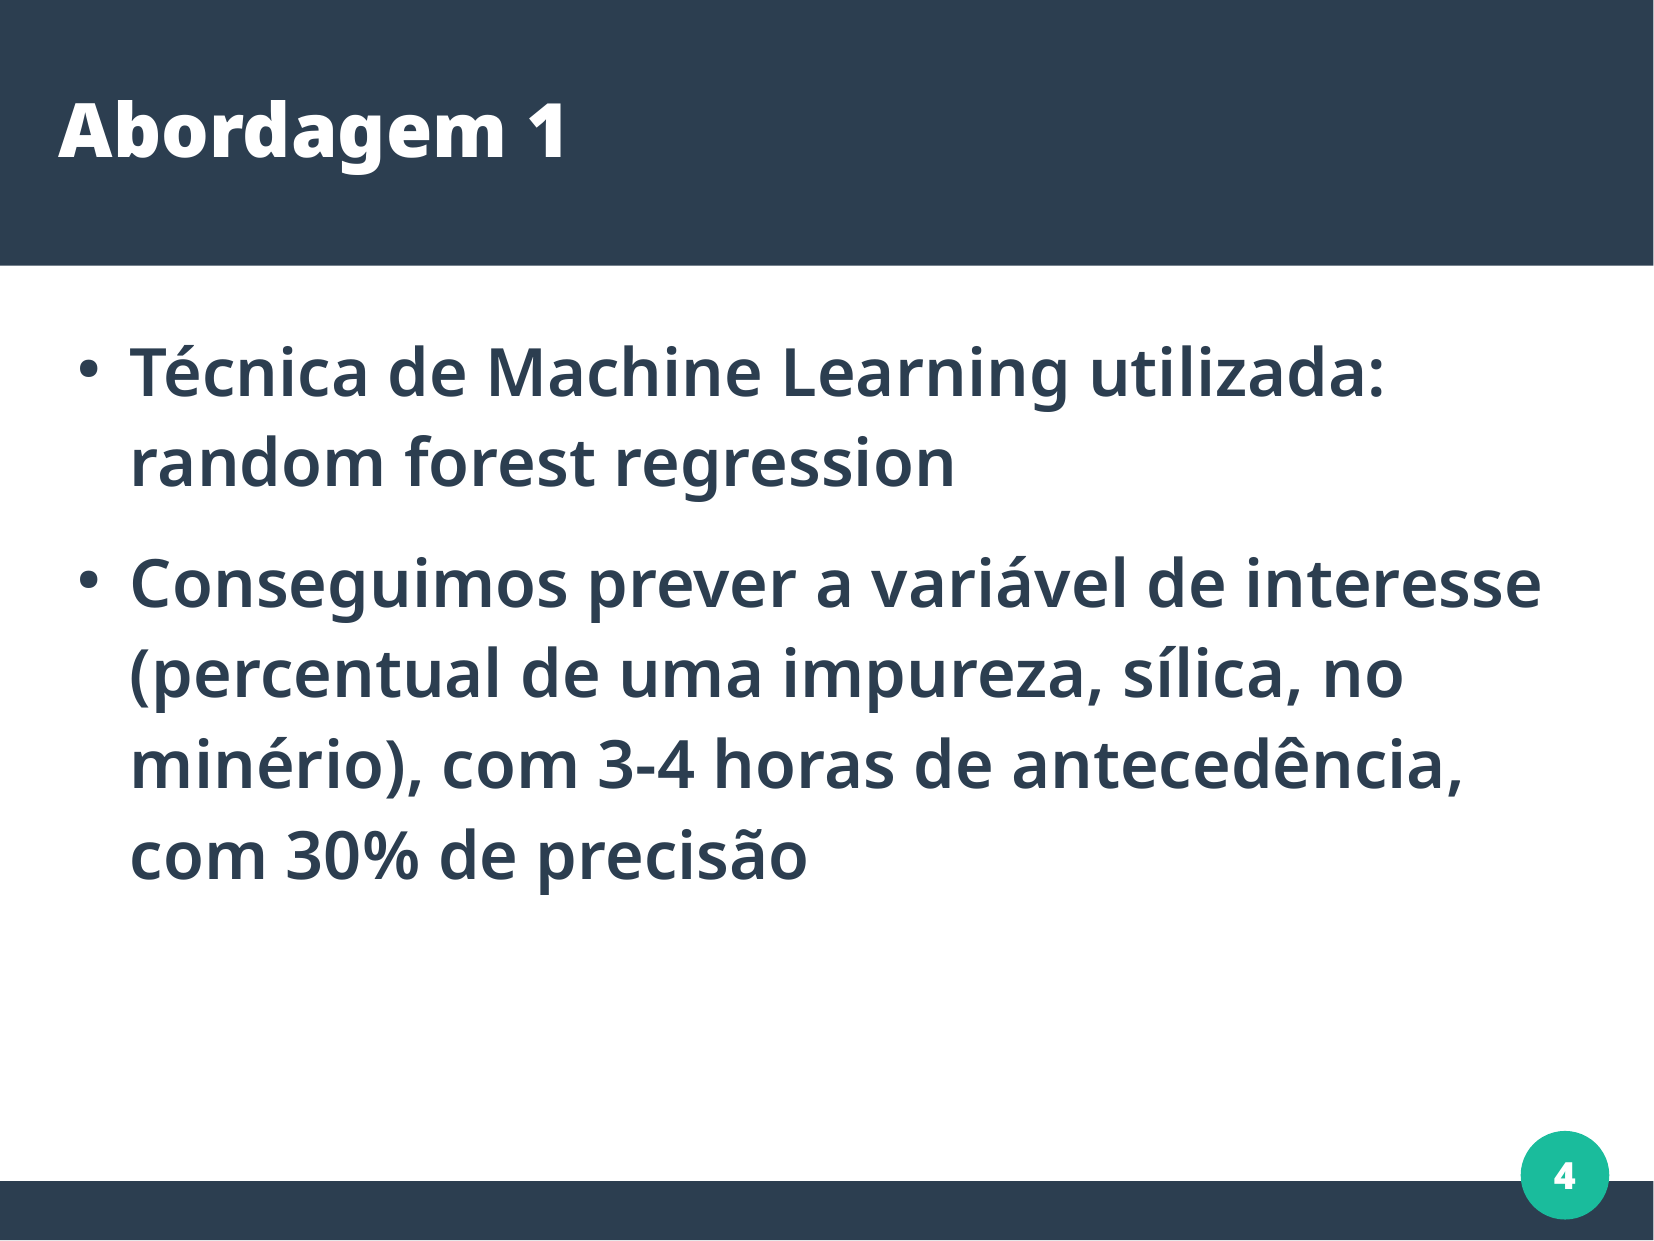

# Abordagem 1
Técnica de Machine Learning utilizada: random forest regression
Conseguimos prever a variável de interesse (percentual de uma impureza, sílica, no minério), com 3-4 horas de antecedência, com 30% de precisão
4